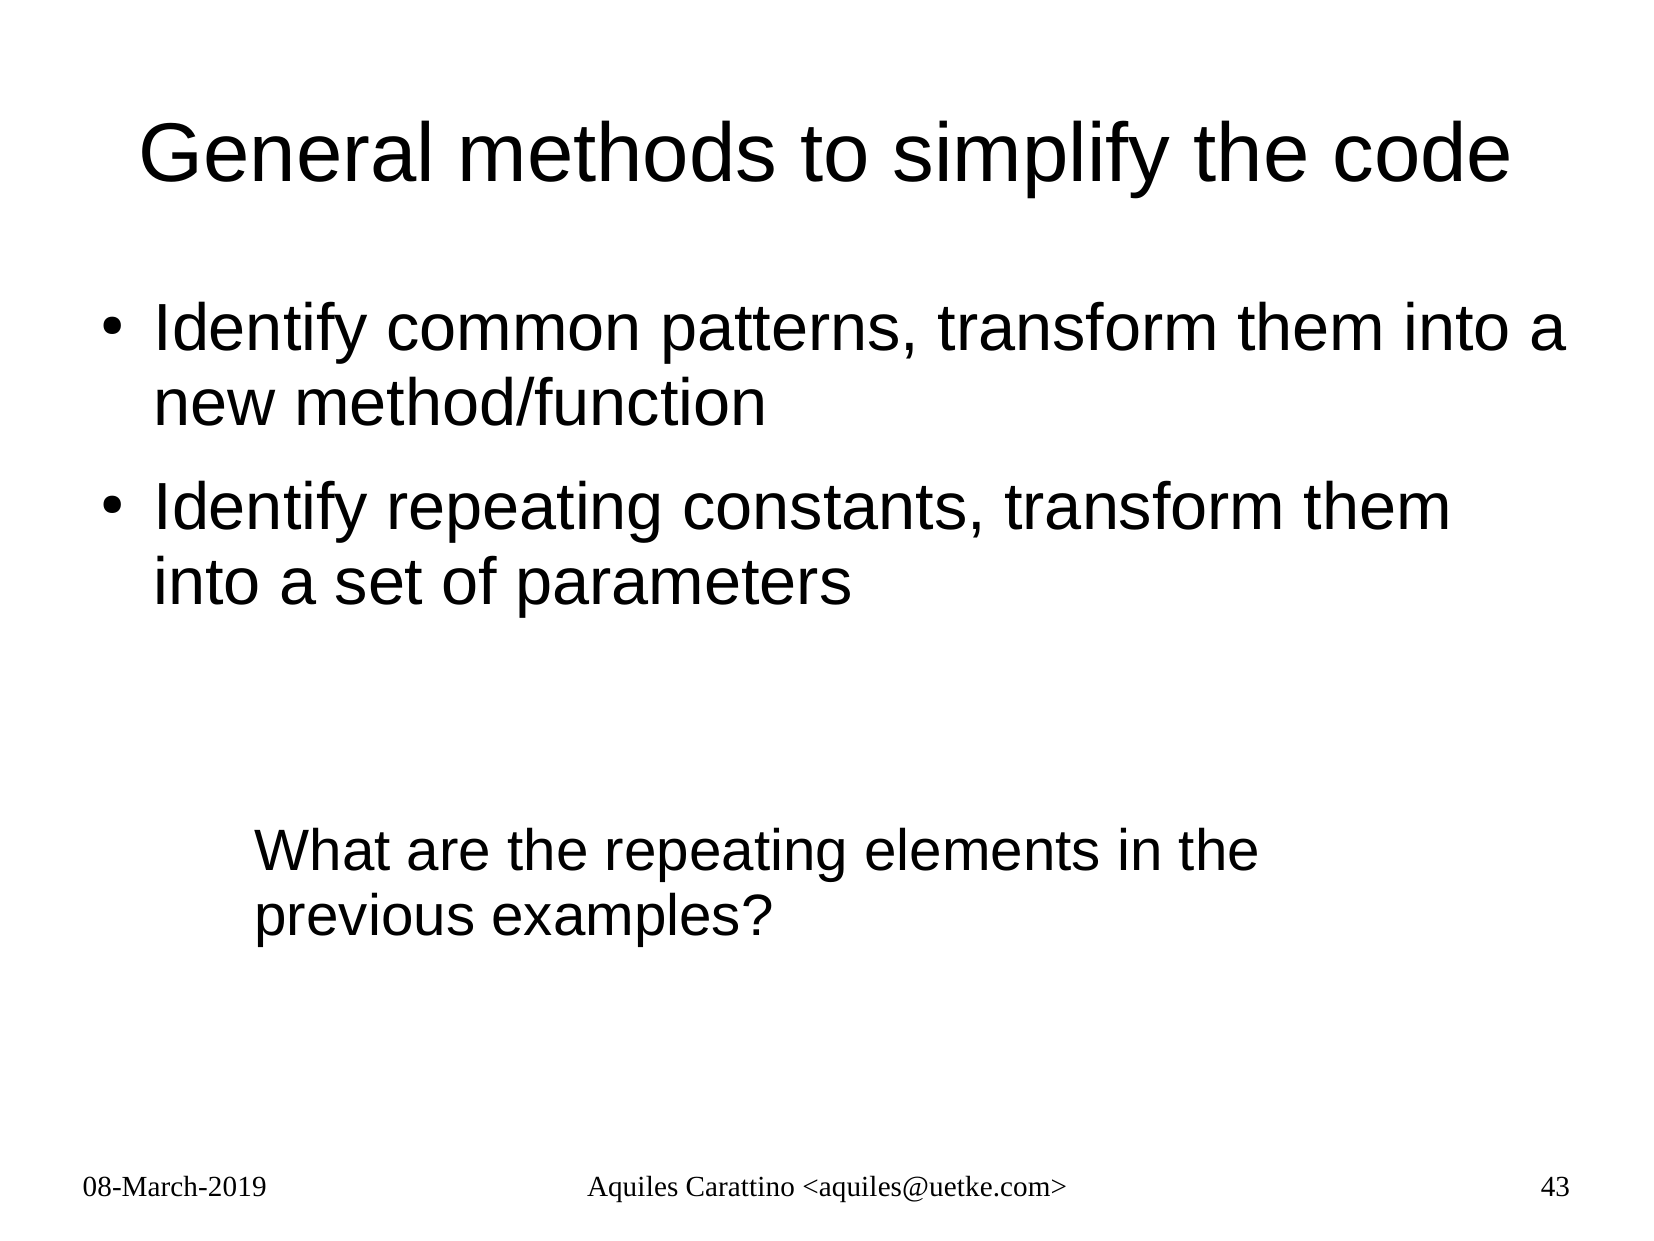

# General methods to simplify the code
Identify common patterns, transform them into a new method/function
Identify repeating constants, transform them into a set of parameters
What are the repeating elements in the previous examples?
08-March-2019
Aquiles Carattino <aquiles@uetke.com>
43